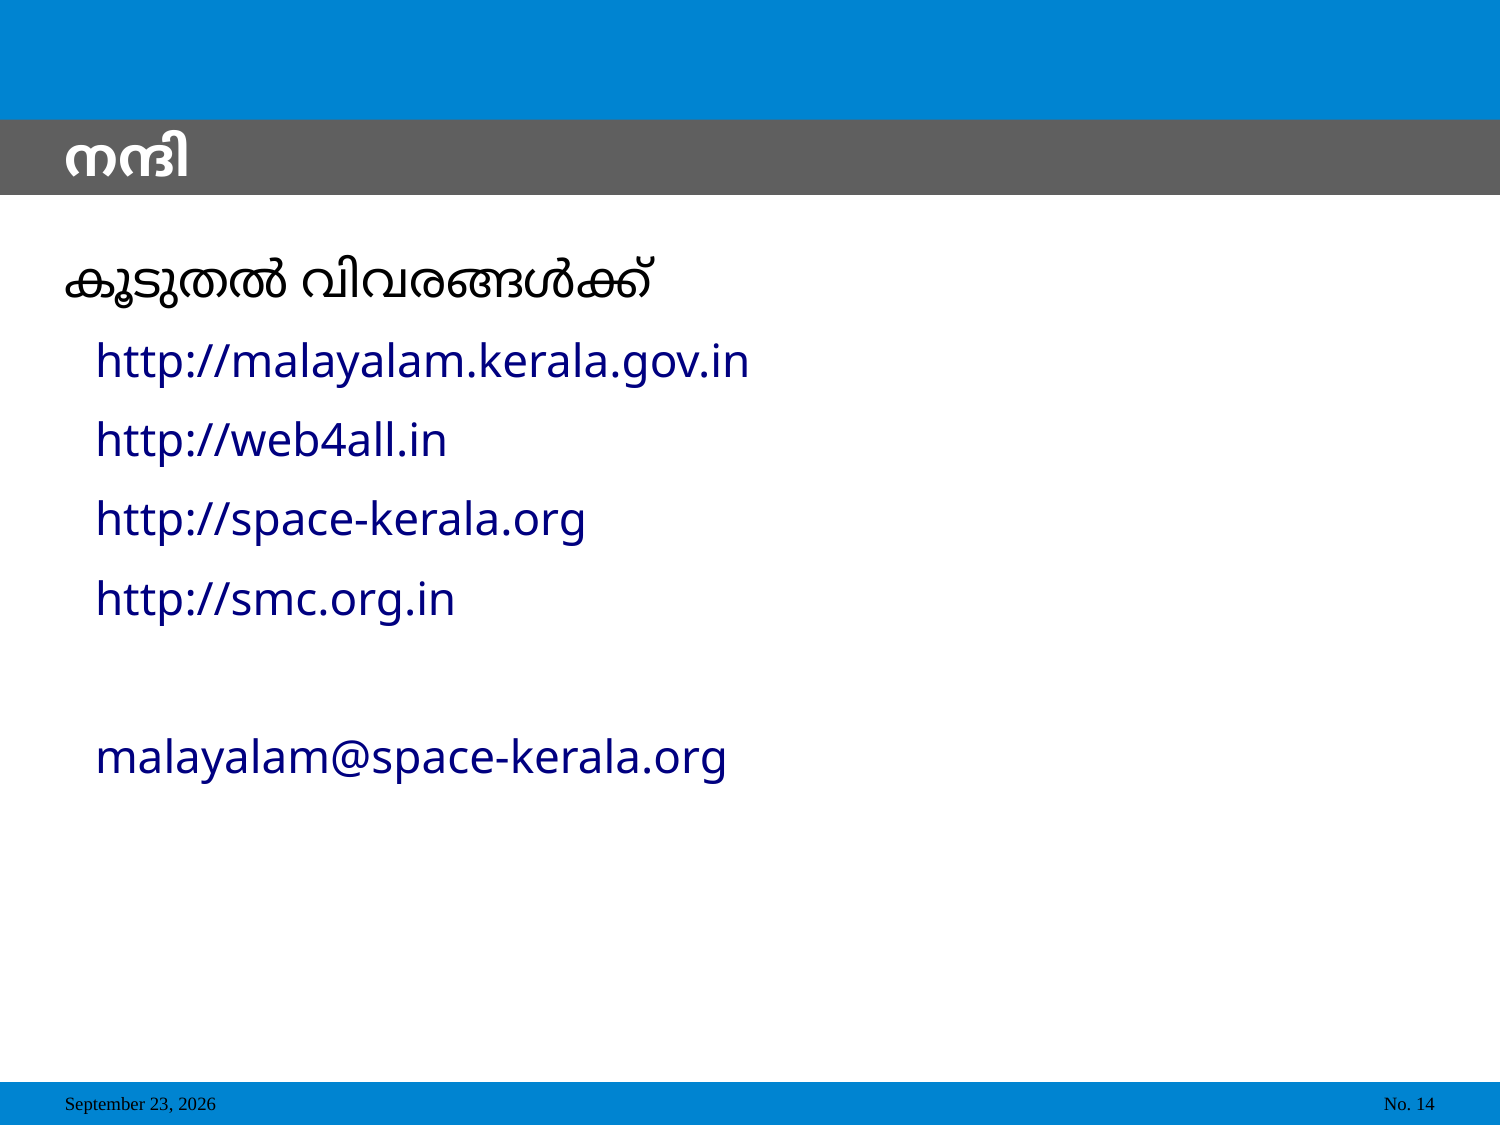

# നന്ദി
കൂടുതല്‍ വിവരങ്ങള്‍ക്ക്
http://malayalam.kerala.gov.in
http://web4all.in
http://space-kerala.org
http://smc.org.in
malayalam@space-kerala.org
14